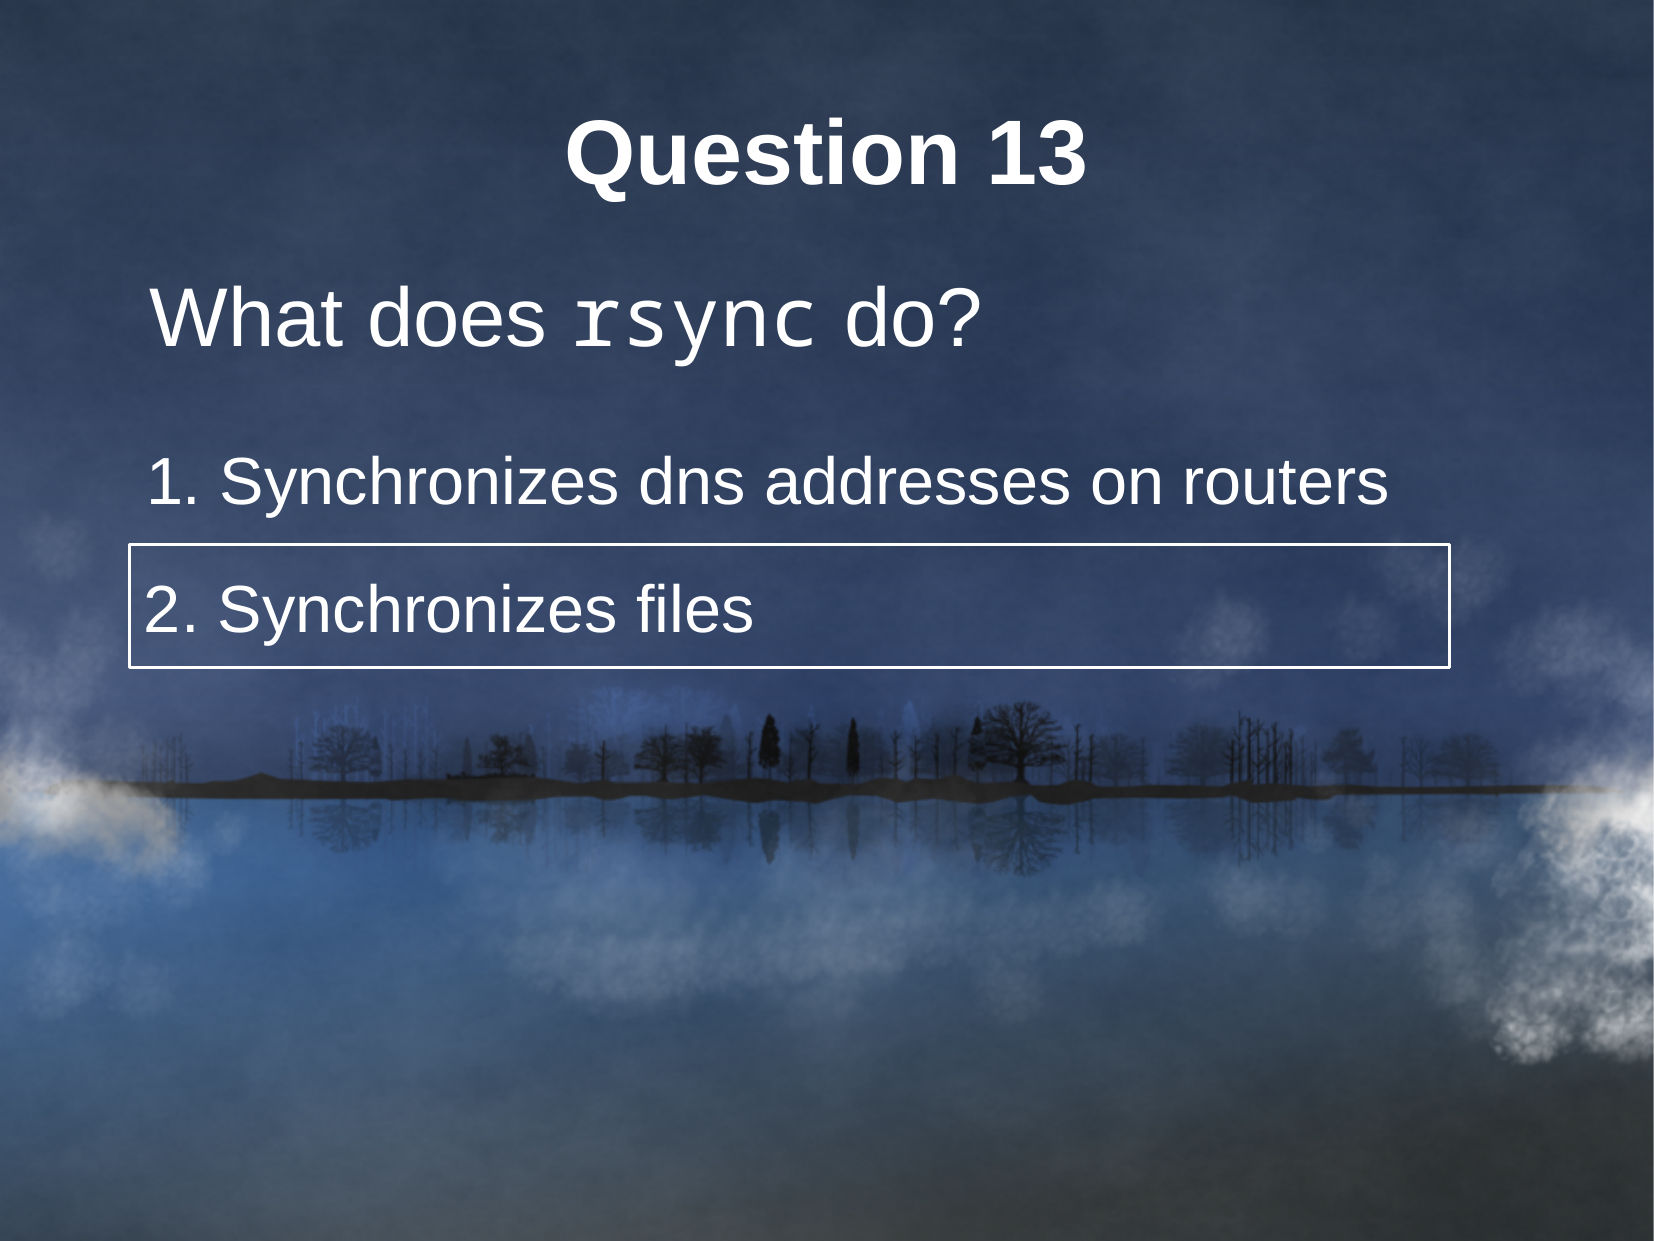

# Question 13
What does rsync do?
1. Synchronizes dns addresses on routers
2. Synchronizes files